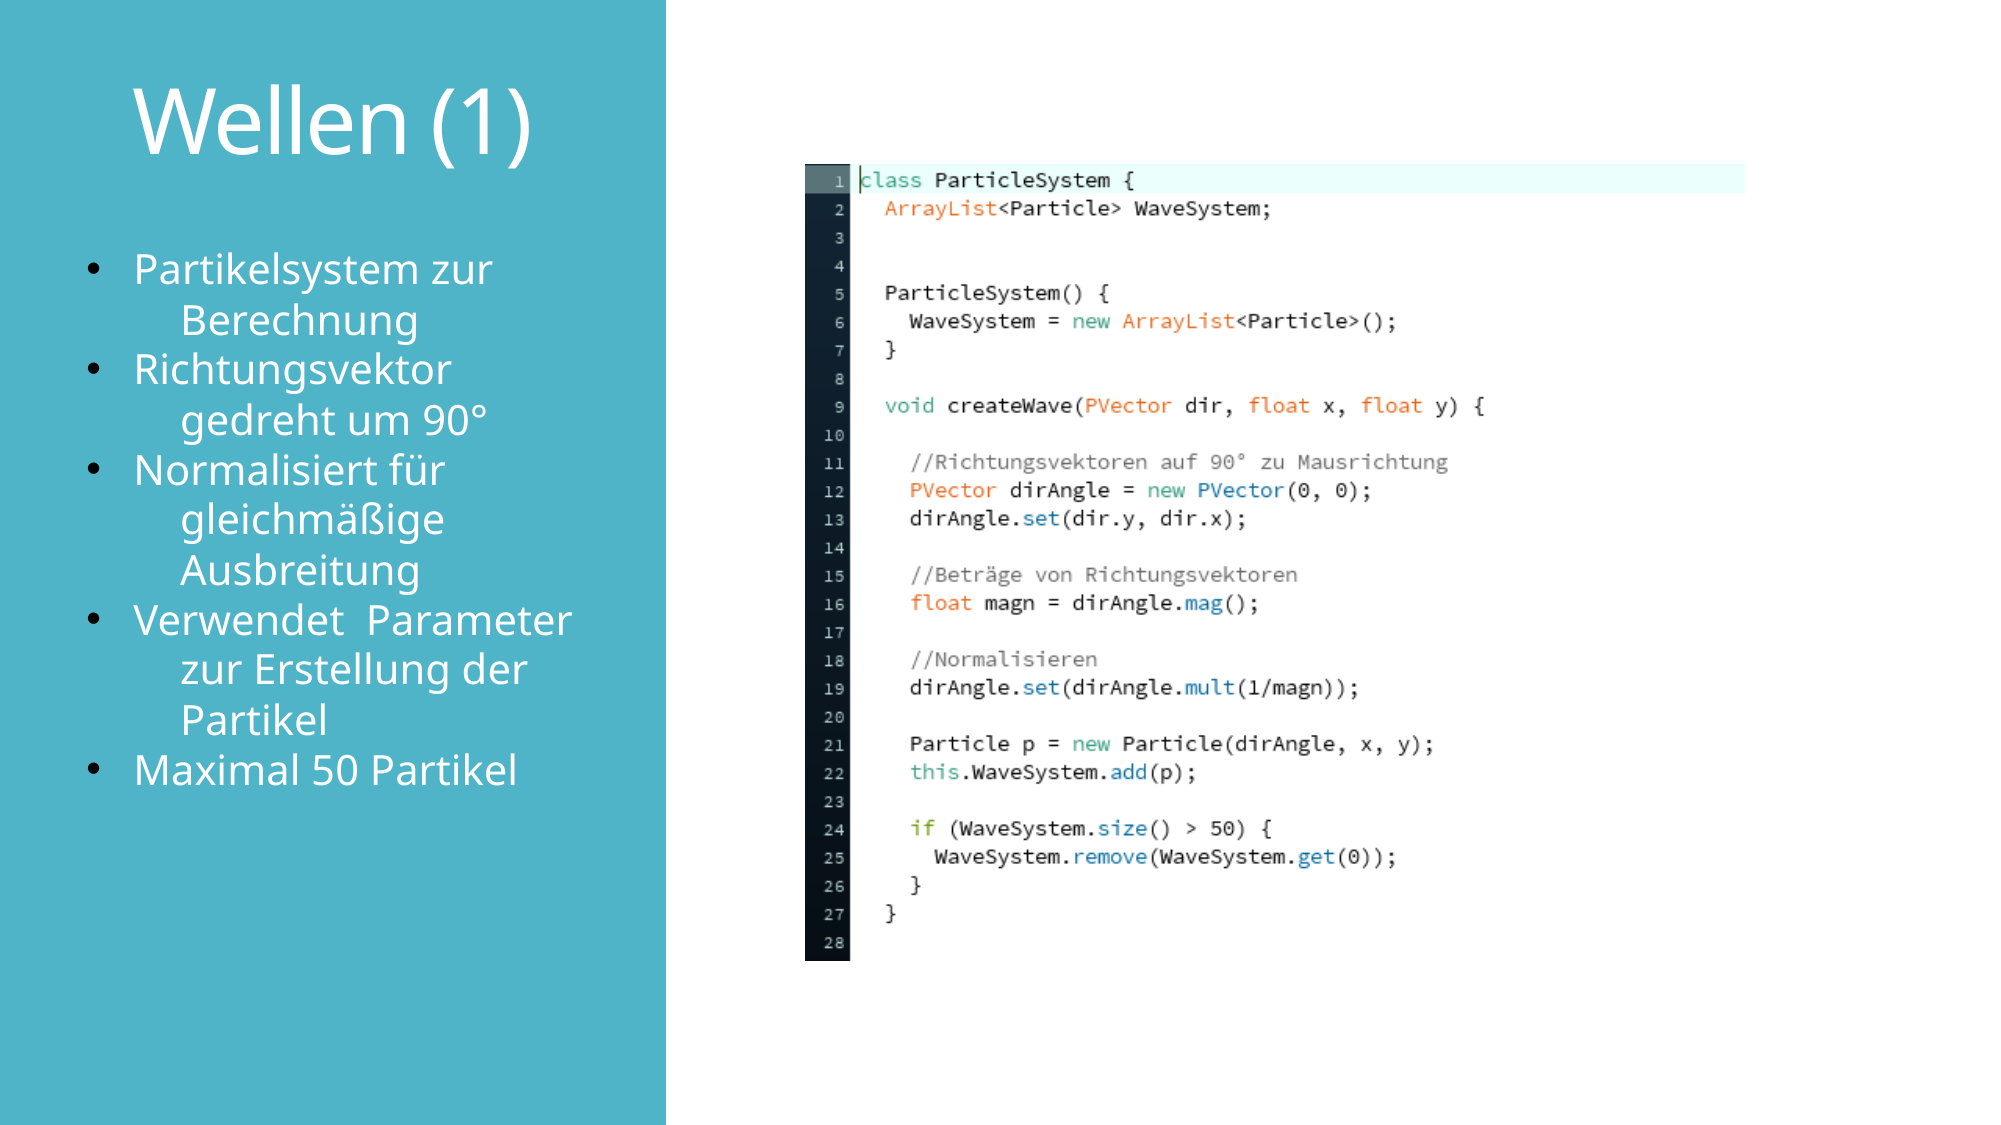

# Wellen (1)
Partikelsystem zur Berechnung
Richtungsvektor gedreht um 90°
Normalisiert für gleichmäßige Ausbreitung
Verwendet Parameter zur Erstellung der Partikel
Maximal 50 Partikel